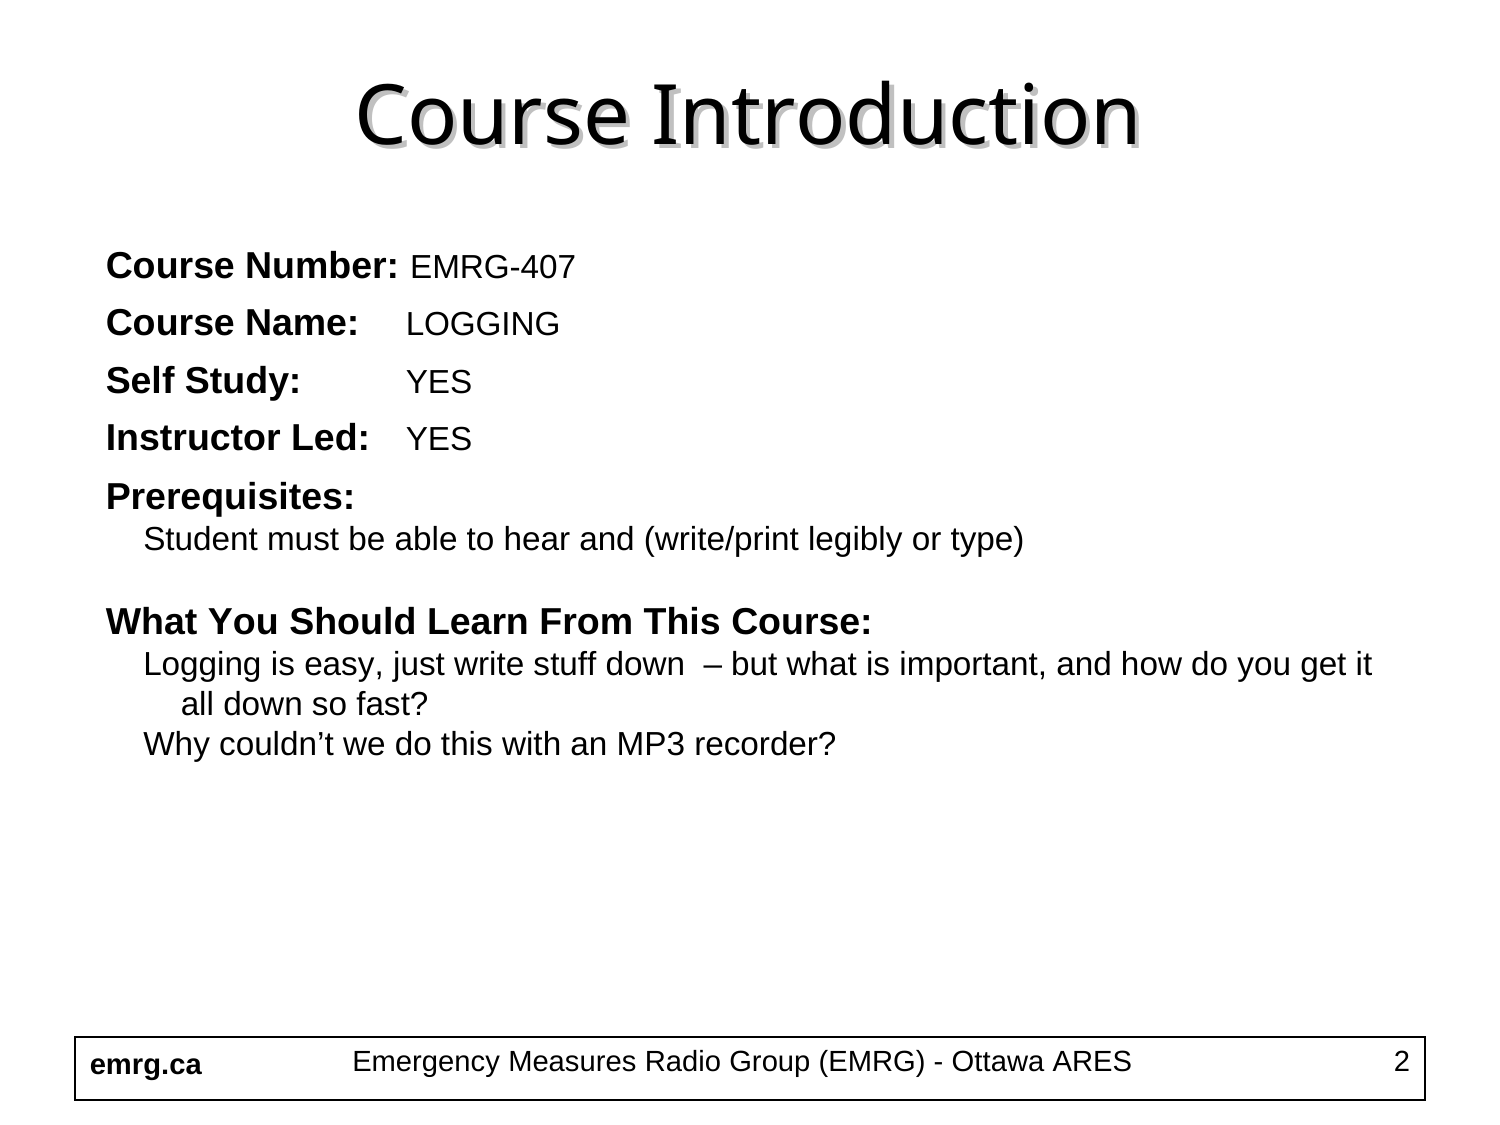

Course Introduction
Course Number: EMRG-407
Course Name:	LOGGING
Self Study: 	YES
Instructor Led: 	YES
Prerequisites:
Student must be able to hear and (write/print legibly or type)
What You Should Learn From This Course:
Logging is easy, just write stuff down – but what is important, and how do you get it all down so fast?
Why couldn’t we do this with an MP3 recorder?
Emergency Measures Radio Group (EMRG) - Ottawa ARES
2